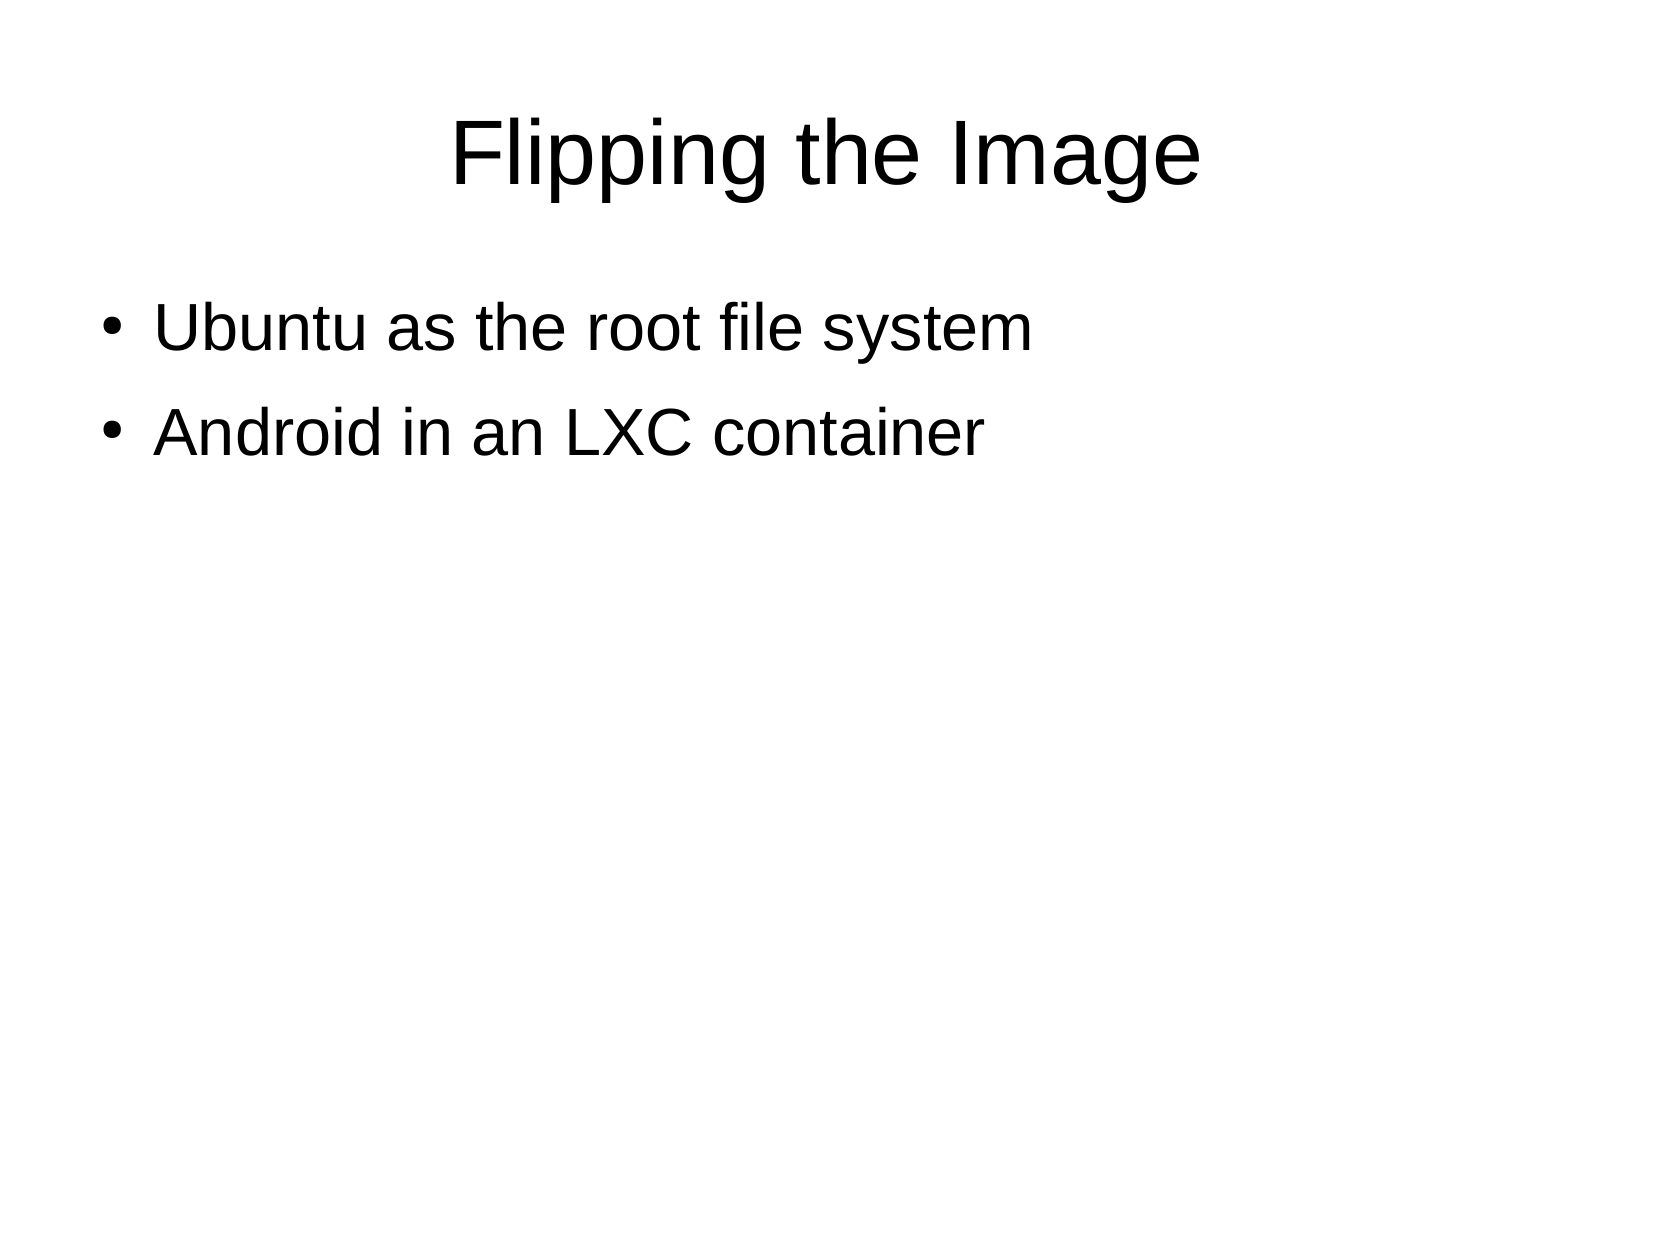

# Flipping the Image
Ubuntu as the root file system
Android in an LXC container